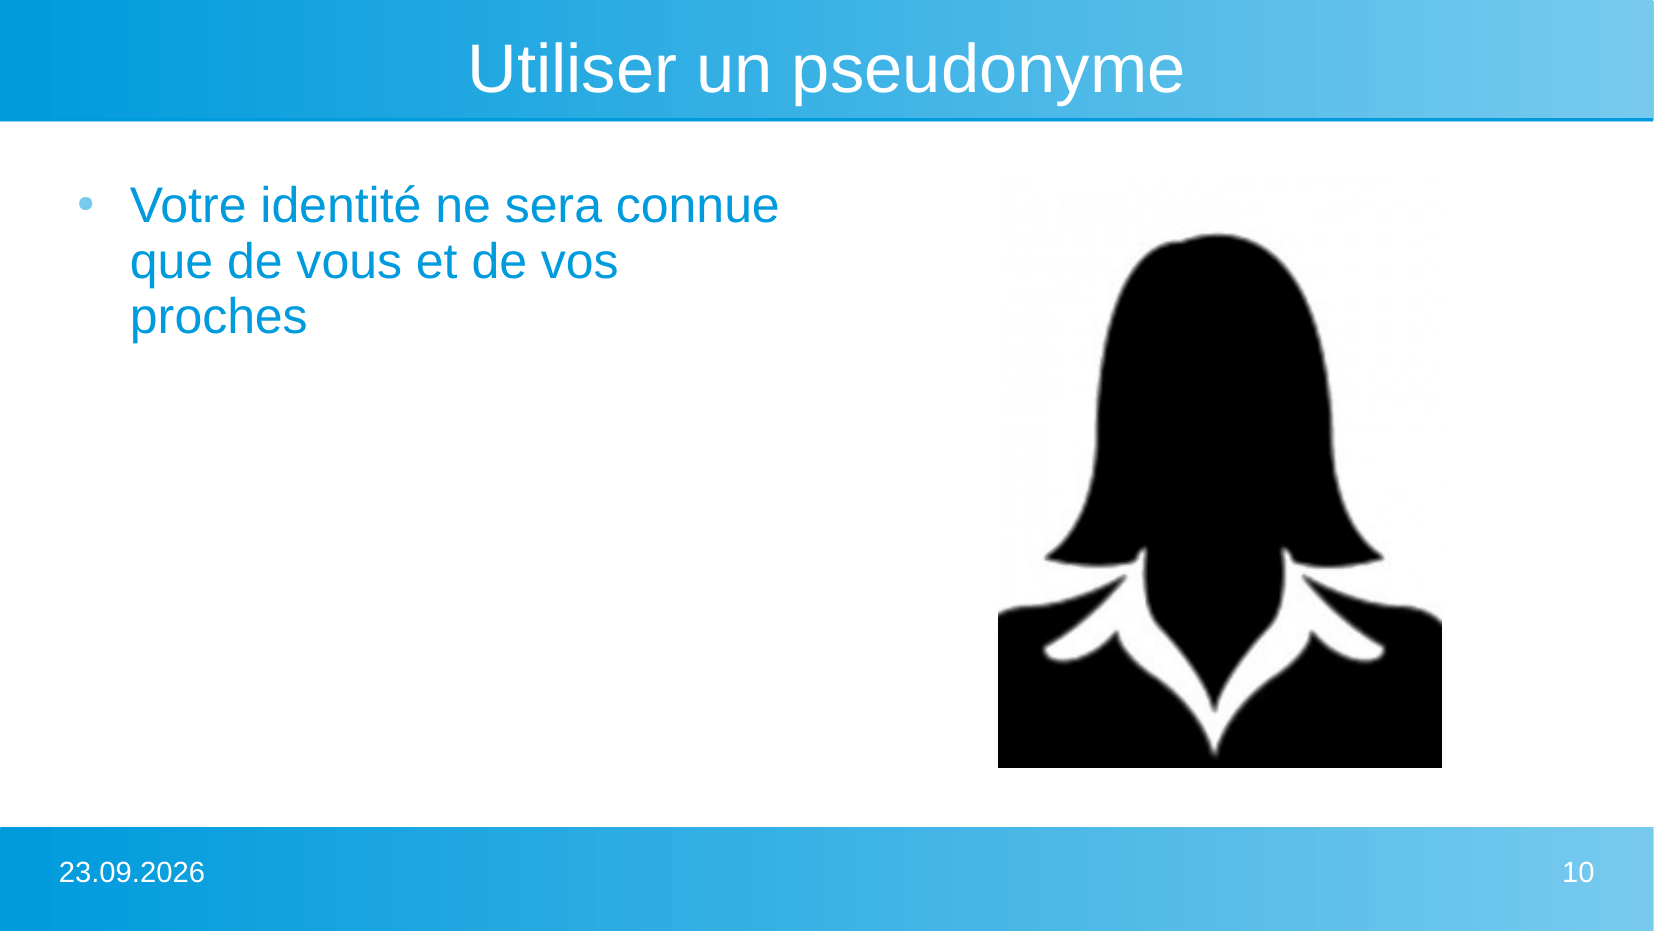

# Utiliser un pseudonyme
Votre identité ne sera connue que de vous et de vos proches
10